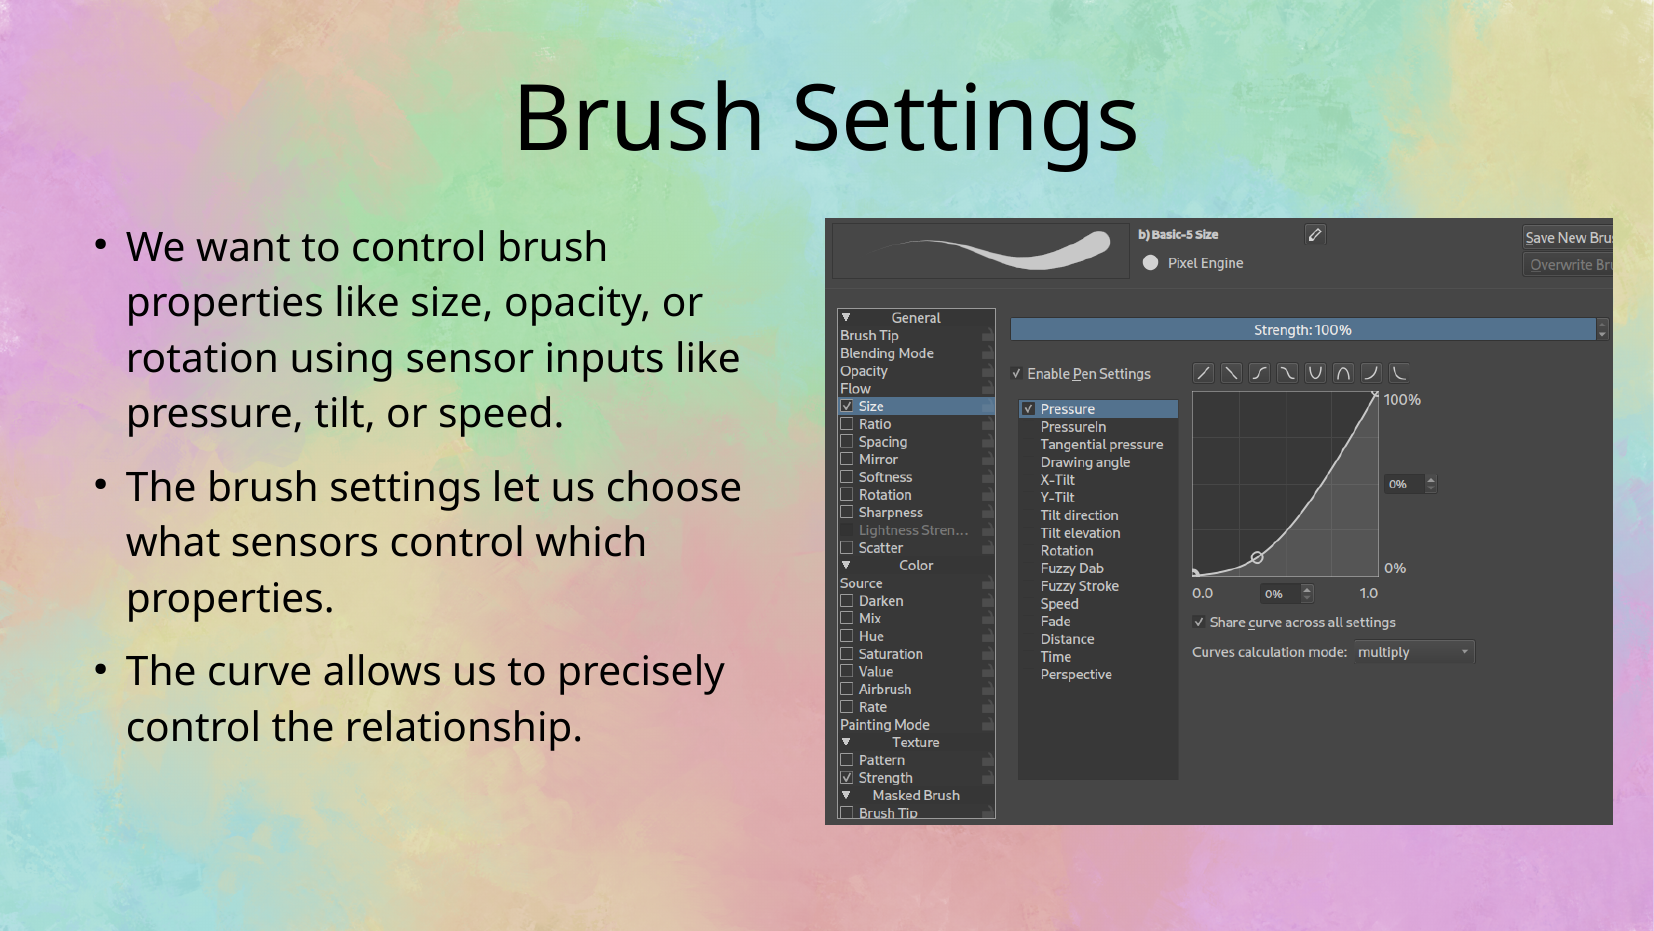

# Brush Settings
We want to control brush properties like size, opacity, or rotation using sensor inputs like pressure, tilt, or speed.
The brush settings let us choose what sensors control which properties.
The curve allows us to precisely control the relationship.